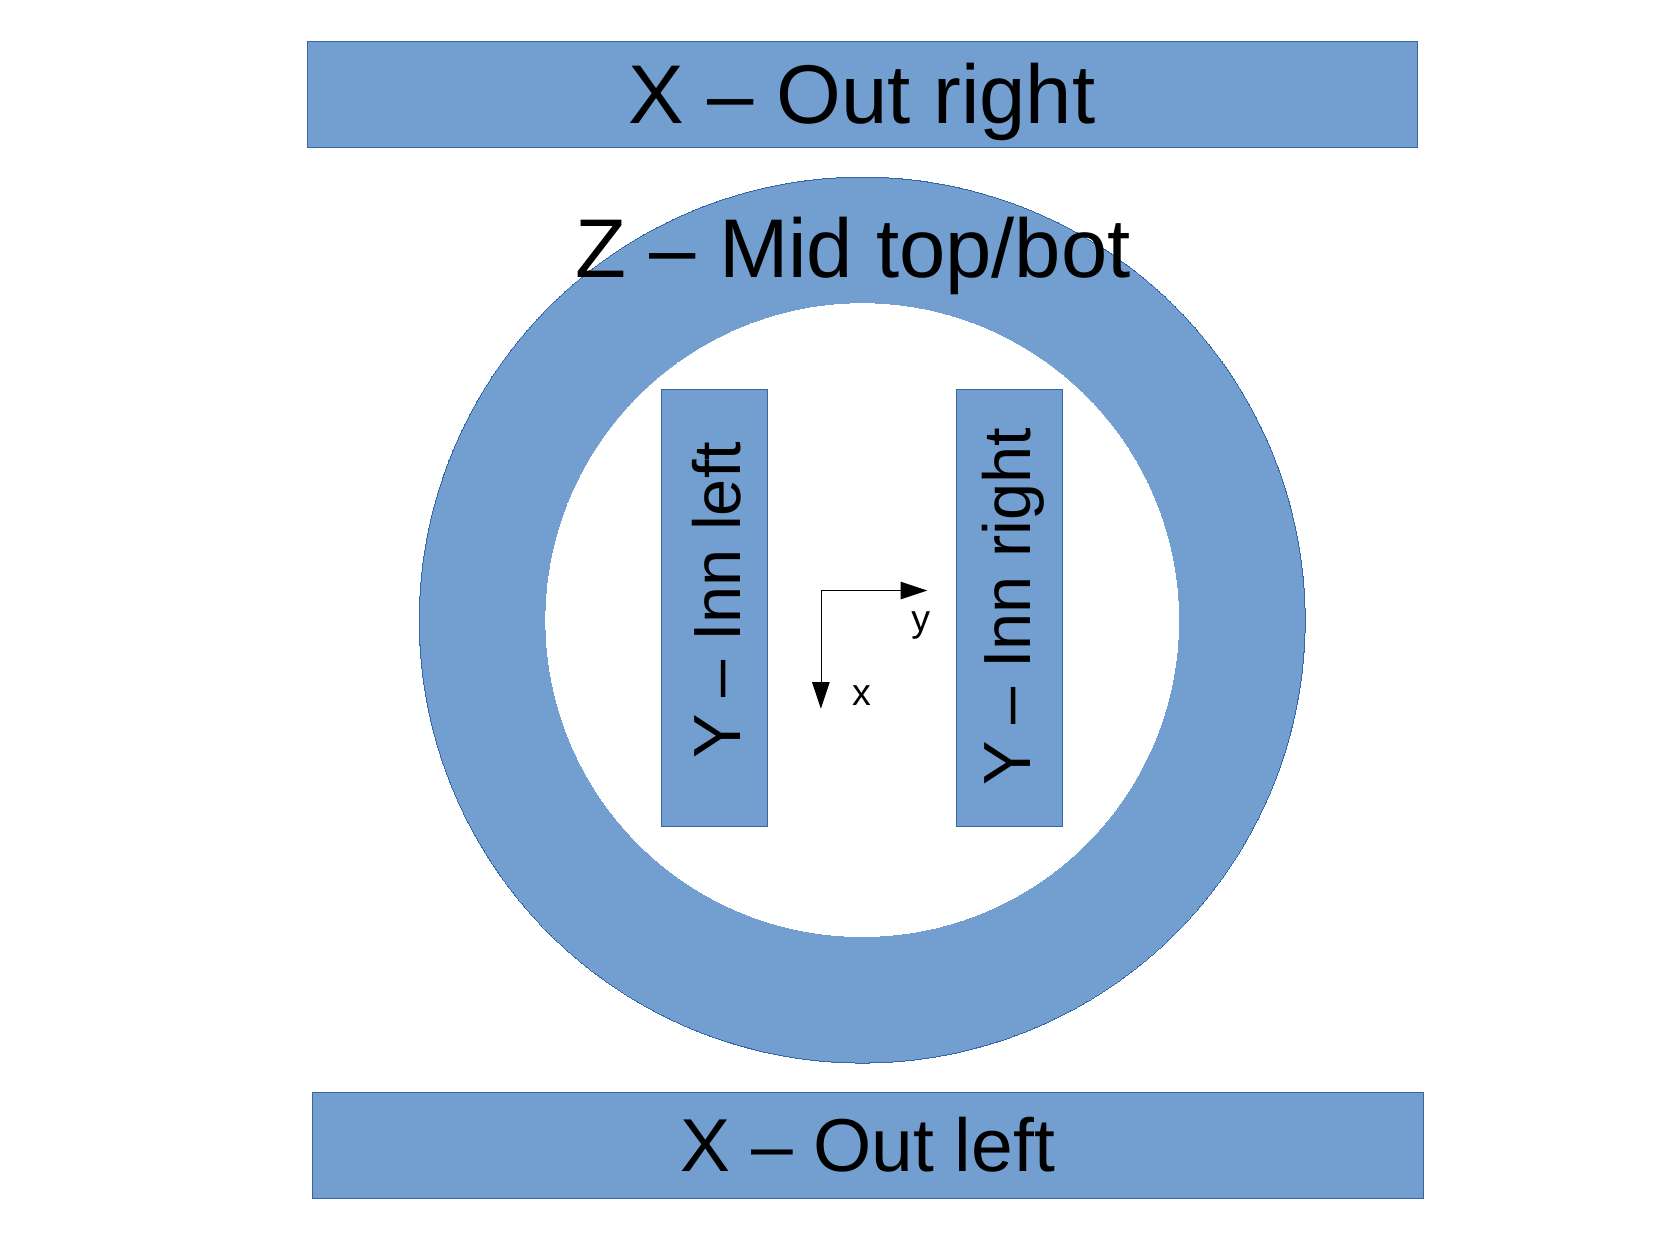

X – Out right
Z – Mid top/bot
Y – Inn left
Y – Inn right
y
x
X – Out left